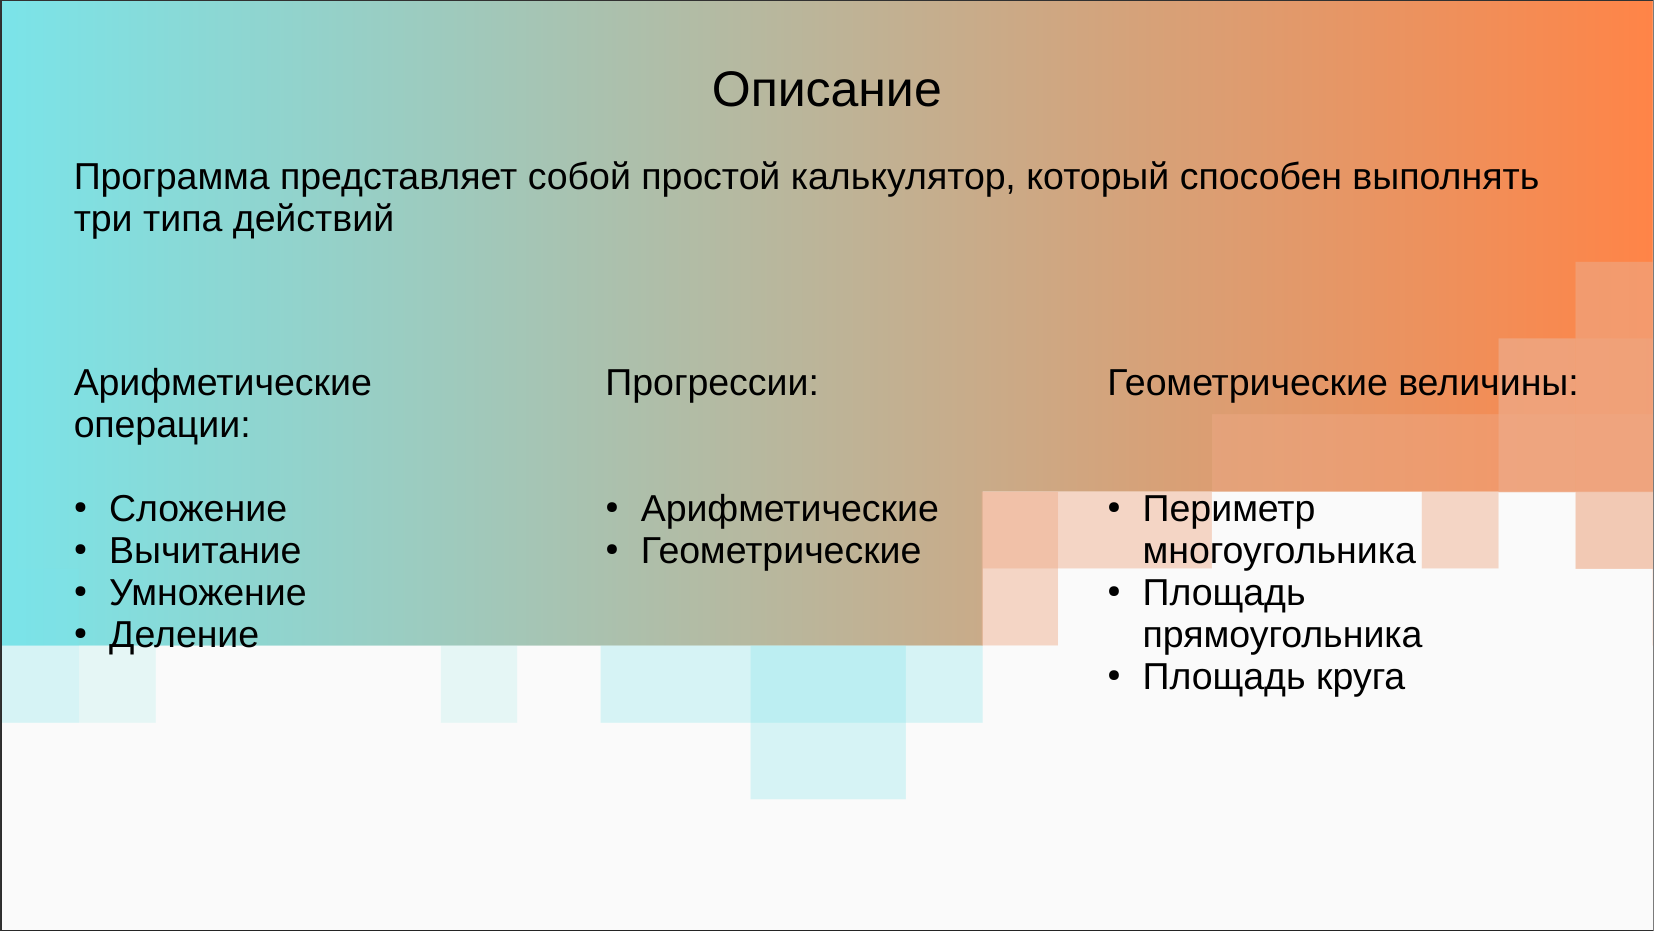

# Описание
Программа представляет собой простой калькулятор, который способен выполнять три типа действий
Арифметические операции:
Сложение
Вычитание
Умножение
Деление
Прогрессии:
Арифметические
Геометрические
Геометрические величины:
Периметр многоугольника
Площадь прямоугольника
Площадь круга